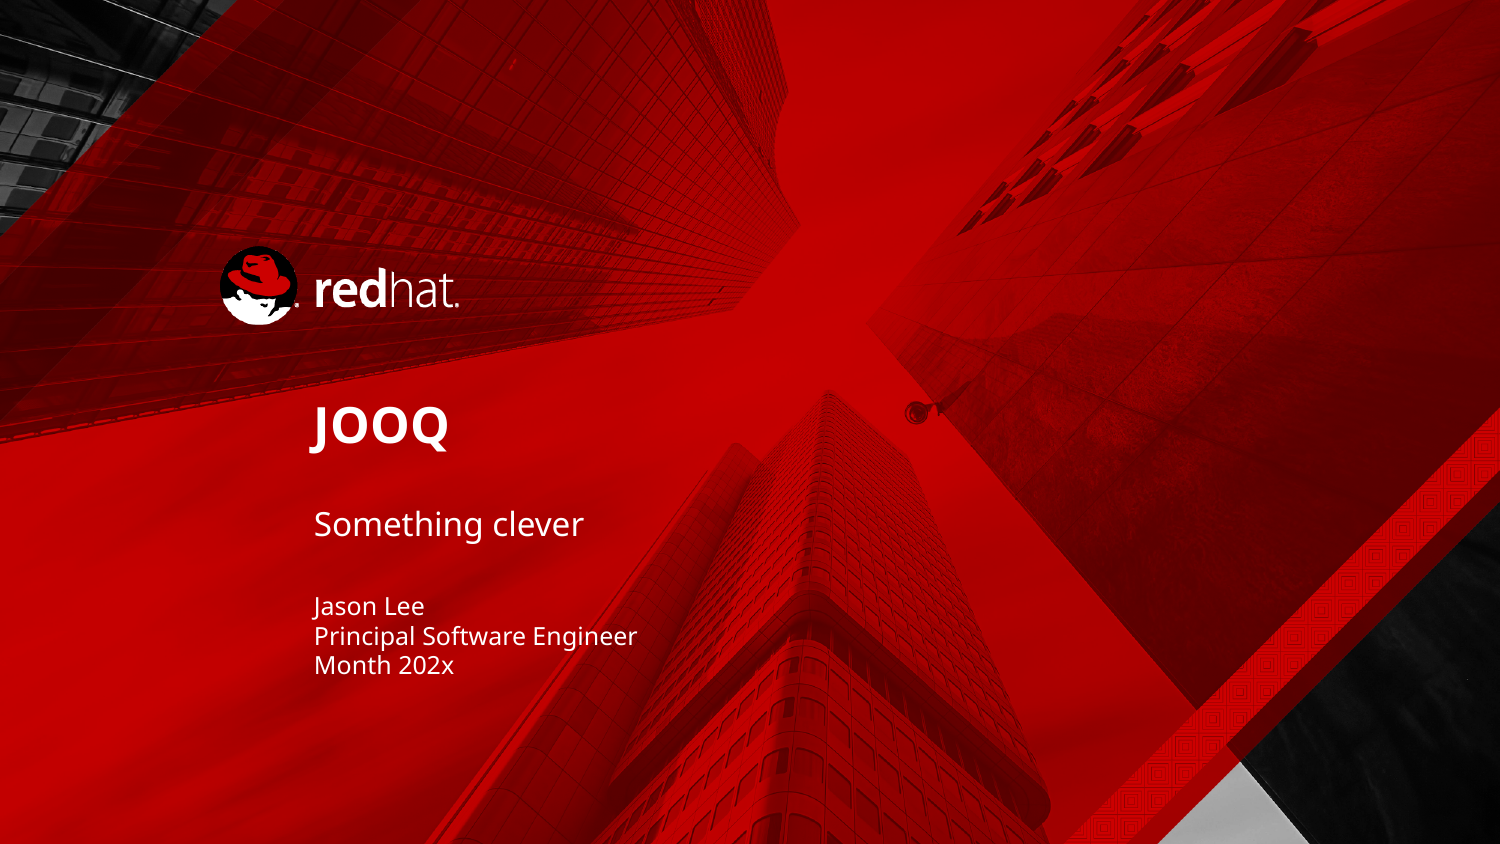

# JOOQ
Something clever
Jason Lee
Principal Software Engineer
Month 202x